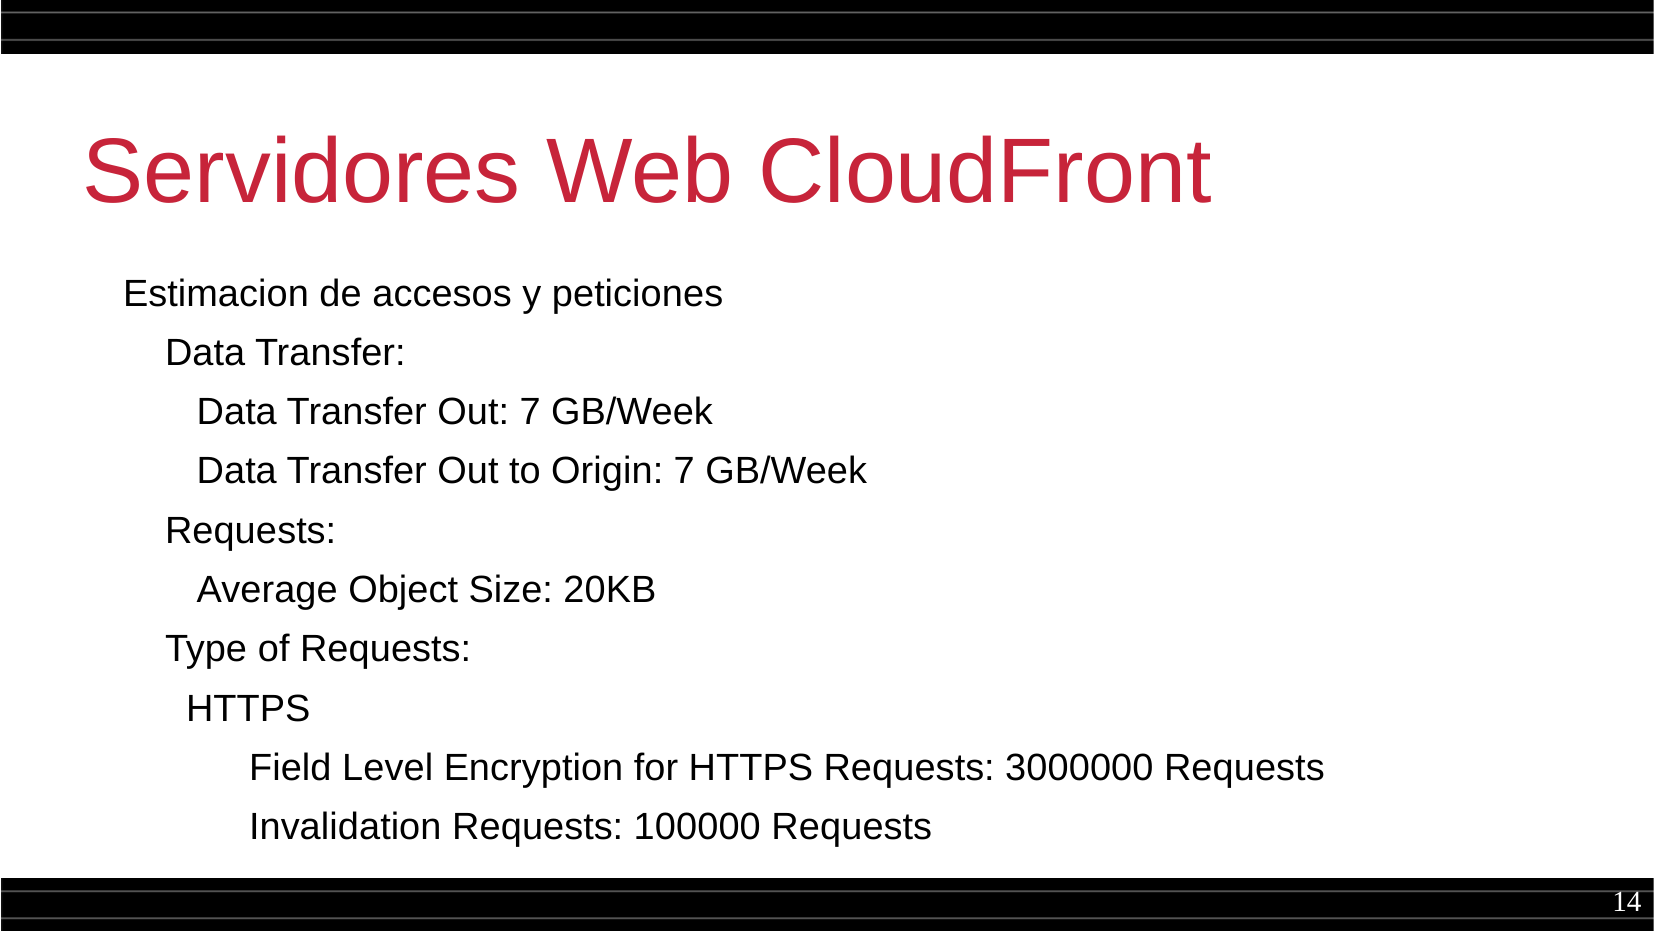

# Servidores Web CloudFront
Estimacion de accesos y peticiones
 Data Transfer:
 Data Transfer Out: 7 GB/Week
 Data Transfer Out to Origin: 7 GB/Week
 Requests:
 Average Object Size: 20KB
 Type of Requests:
 HTTPS
 Field Level Encryption for HTTPS Requests: 3000000 Requests
 Invalidation Requests: 100000 Requests